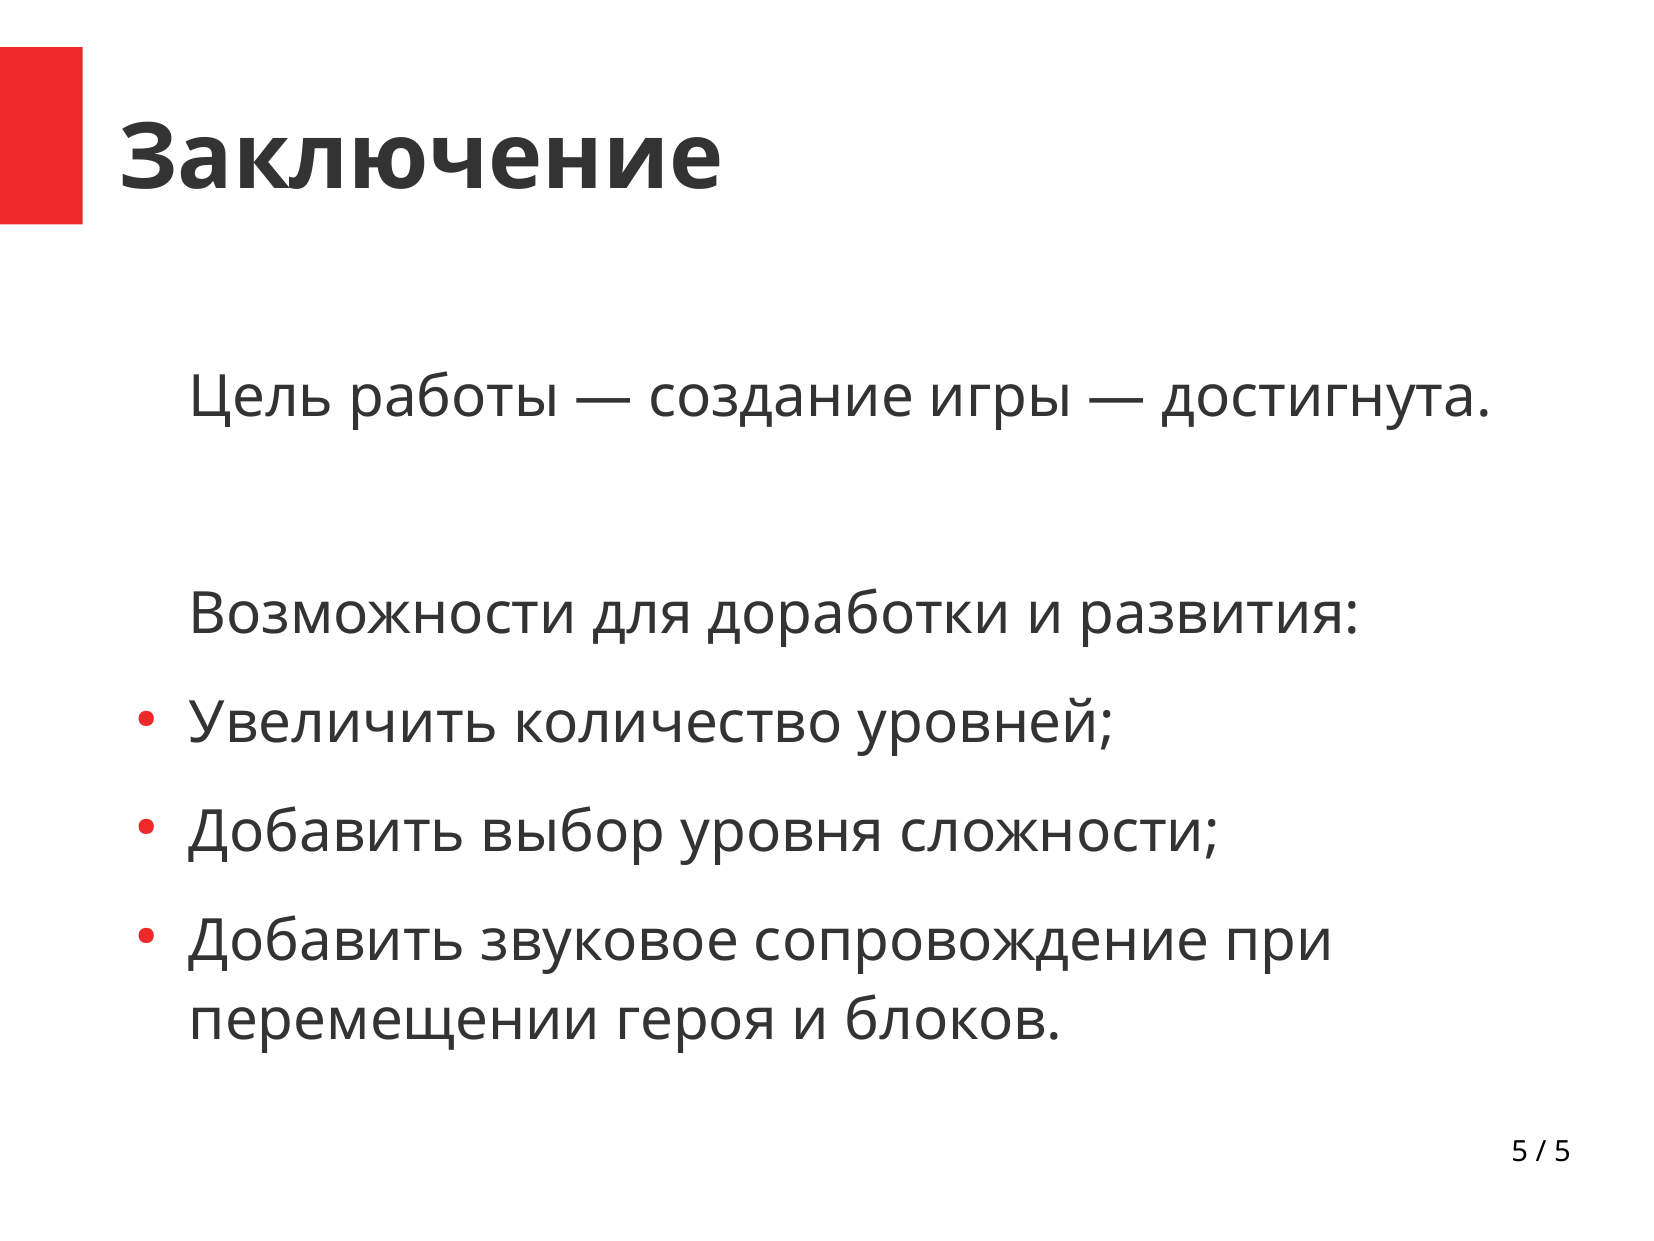

# Заключение
Цель работы — создание игры — достигнута.
Возможности для доработки и развития:
Увеличить количество уровней;
Добавить выбор уровня сложности;
Добавить звуковое сопровождение при перемещении героя и блоков.
5